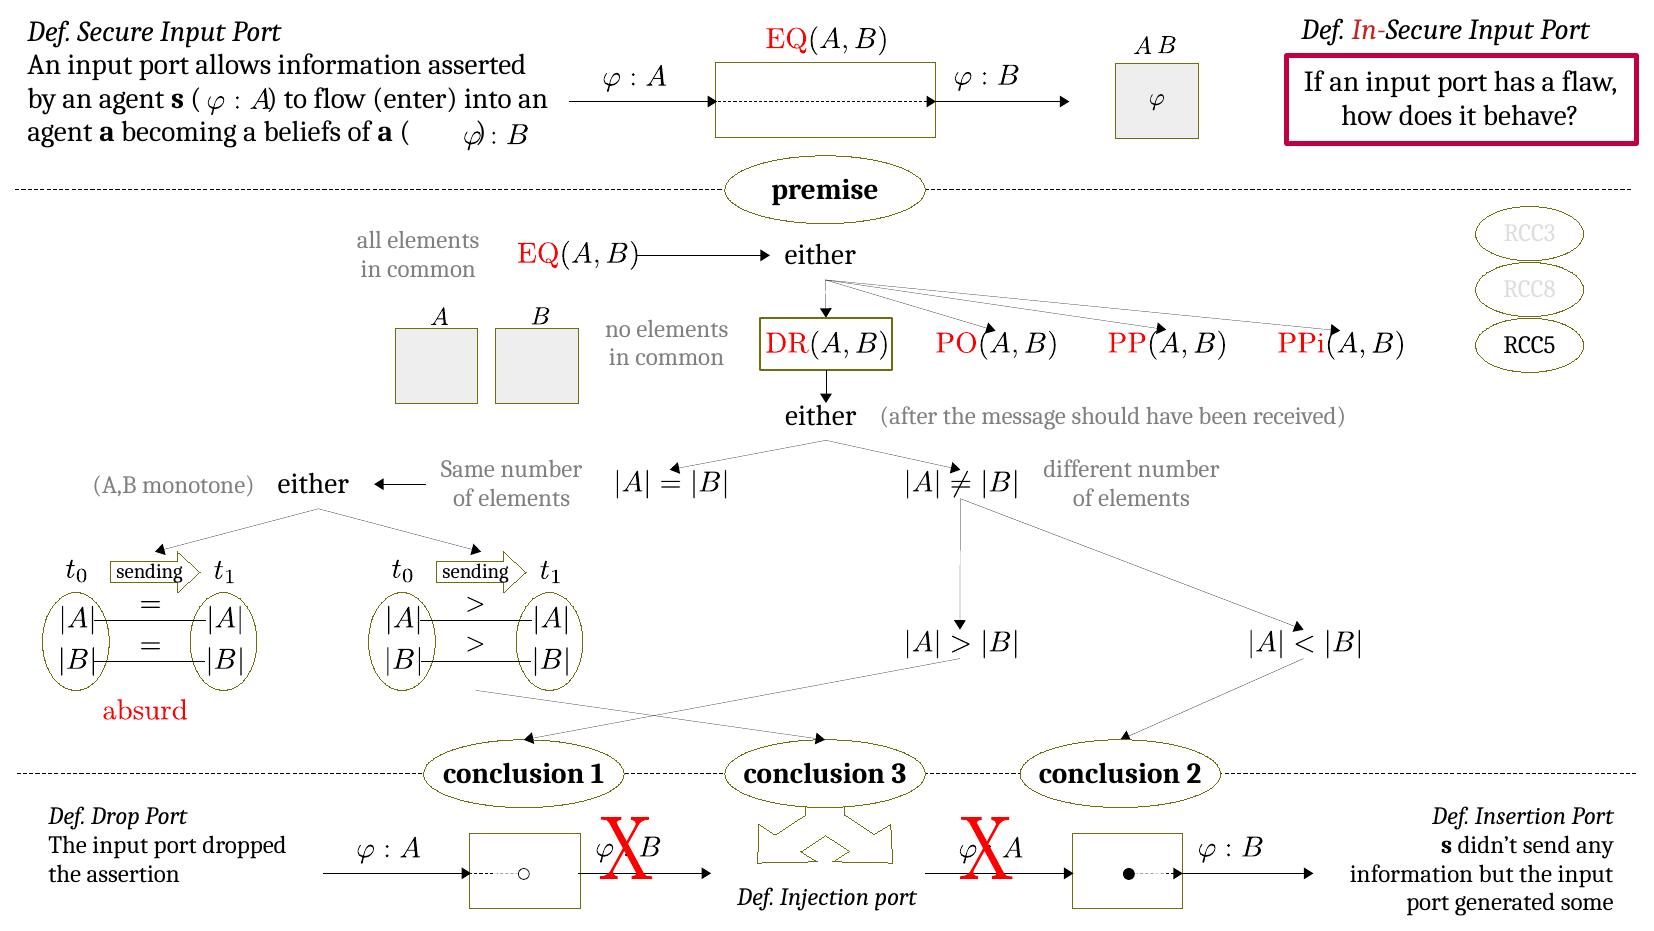

Def. In-Secure Input Port
Def. Secure Input Port
An input port allows information asserted by an agent s ( ) to flow (enter) into an agent a becoming a beliefs of a ( )
If an input port has a flaw, how does it behave?
premise
RCC3
all elements in common
either
RCC8
no elements in common
RCC5
either
(after the message should have been received)
Same number of elements
different number of elements
either
(A,B monotone)
sending
sending
conclusion 3
conclusion 2
conclusion 1
Def. Drop Port
The input port dropped the assertion
Def. Insertion Port
s didn’t send any information but the input port generated some
Def. Injection port